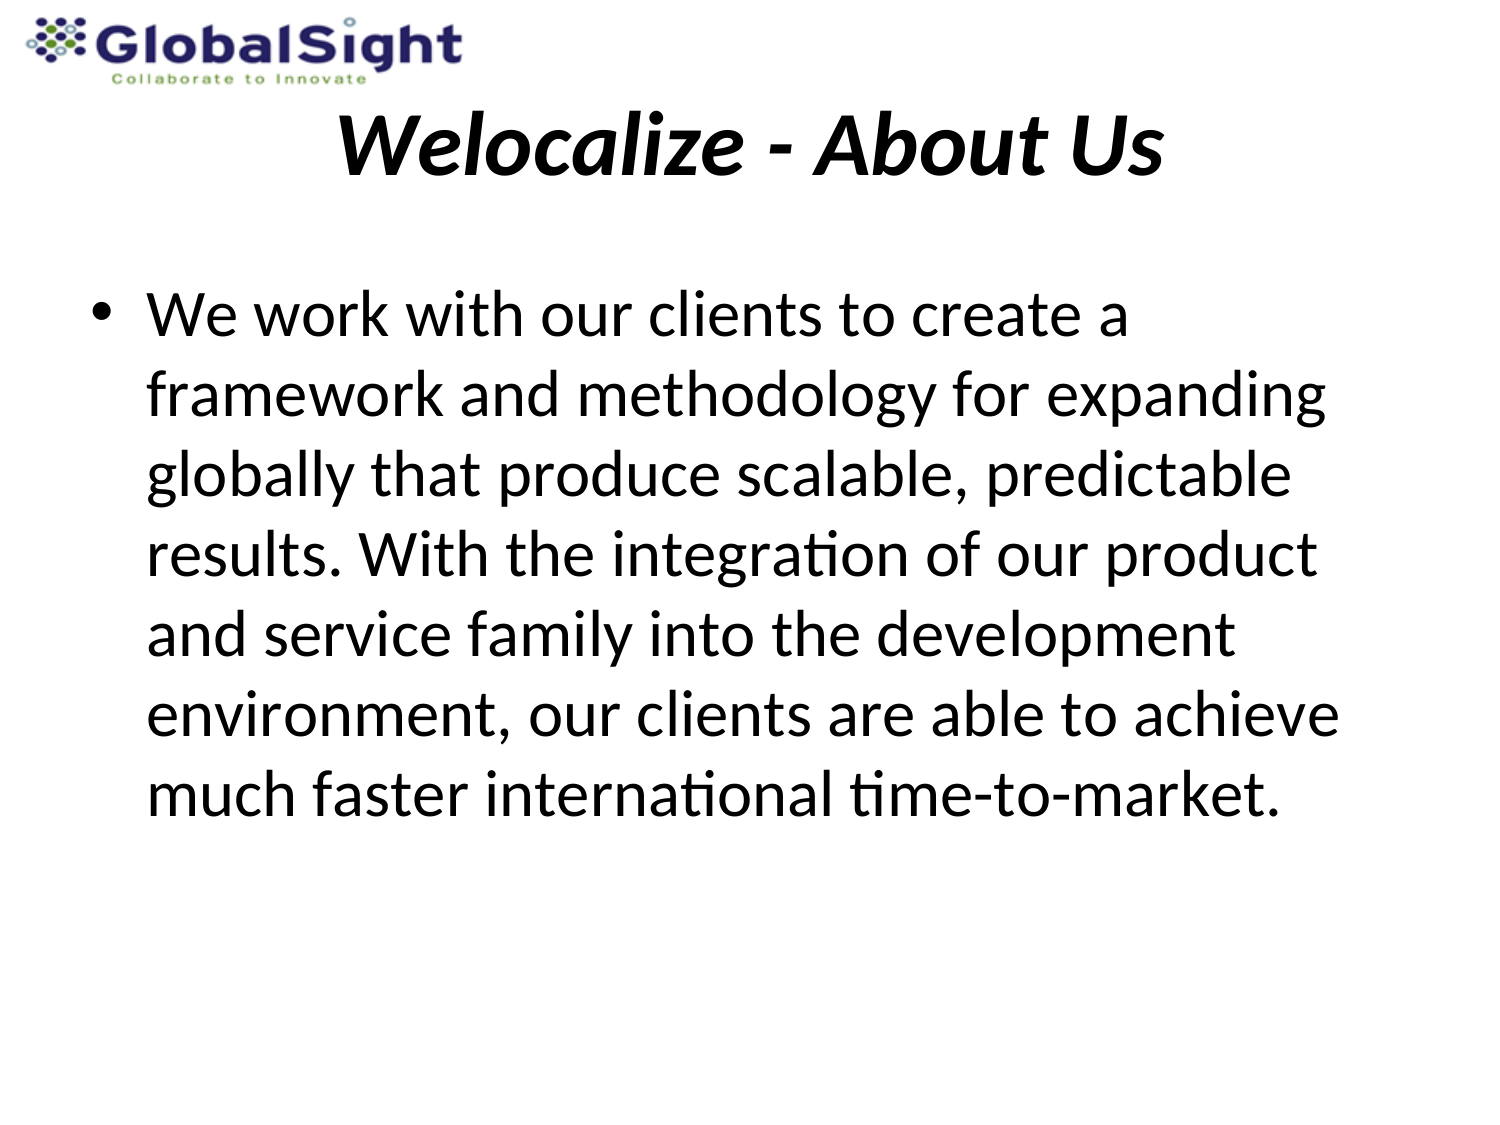

# Welocalize - About Us
We work with our clients to create a framework and methodology for expanding globally that produce scalable, predictable results. With the integration of our product and service family into the development environment, our clients are able to achieve much faster international time-to-market.